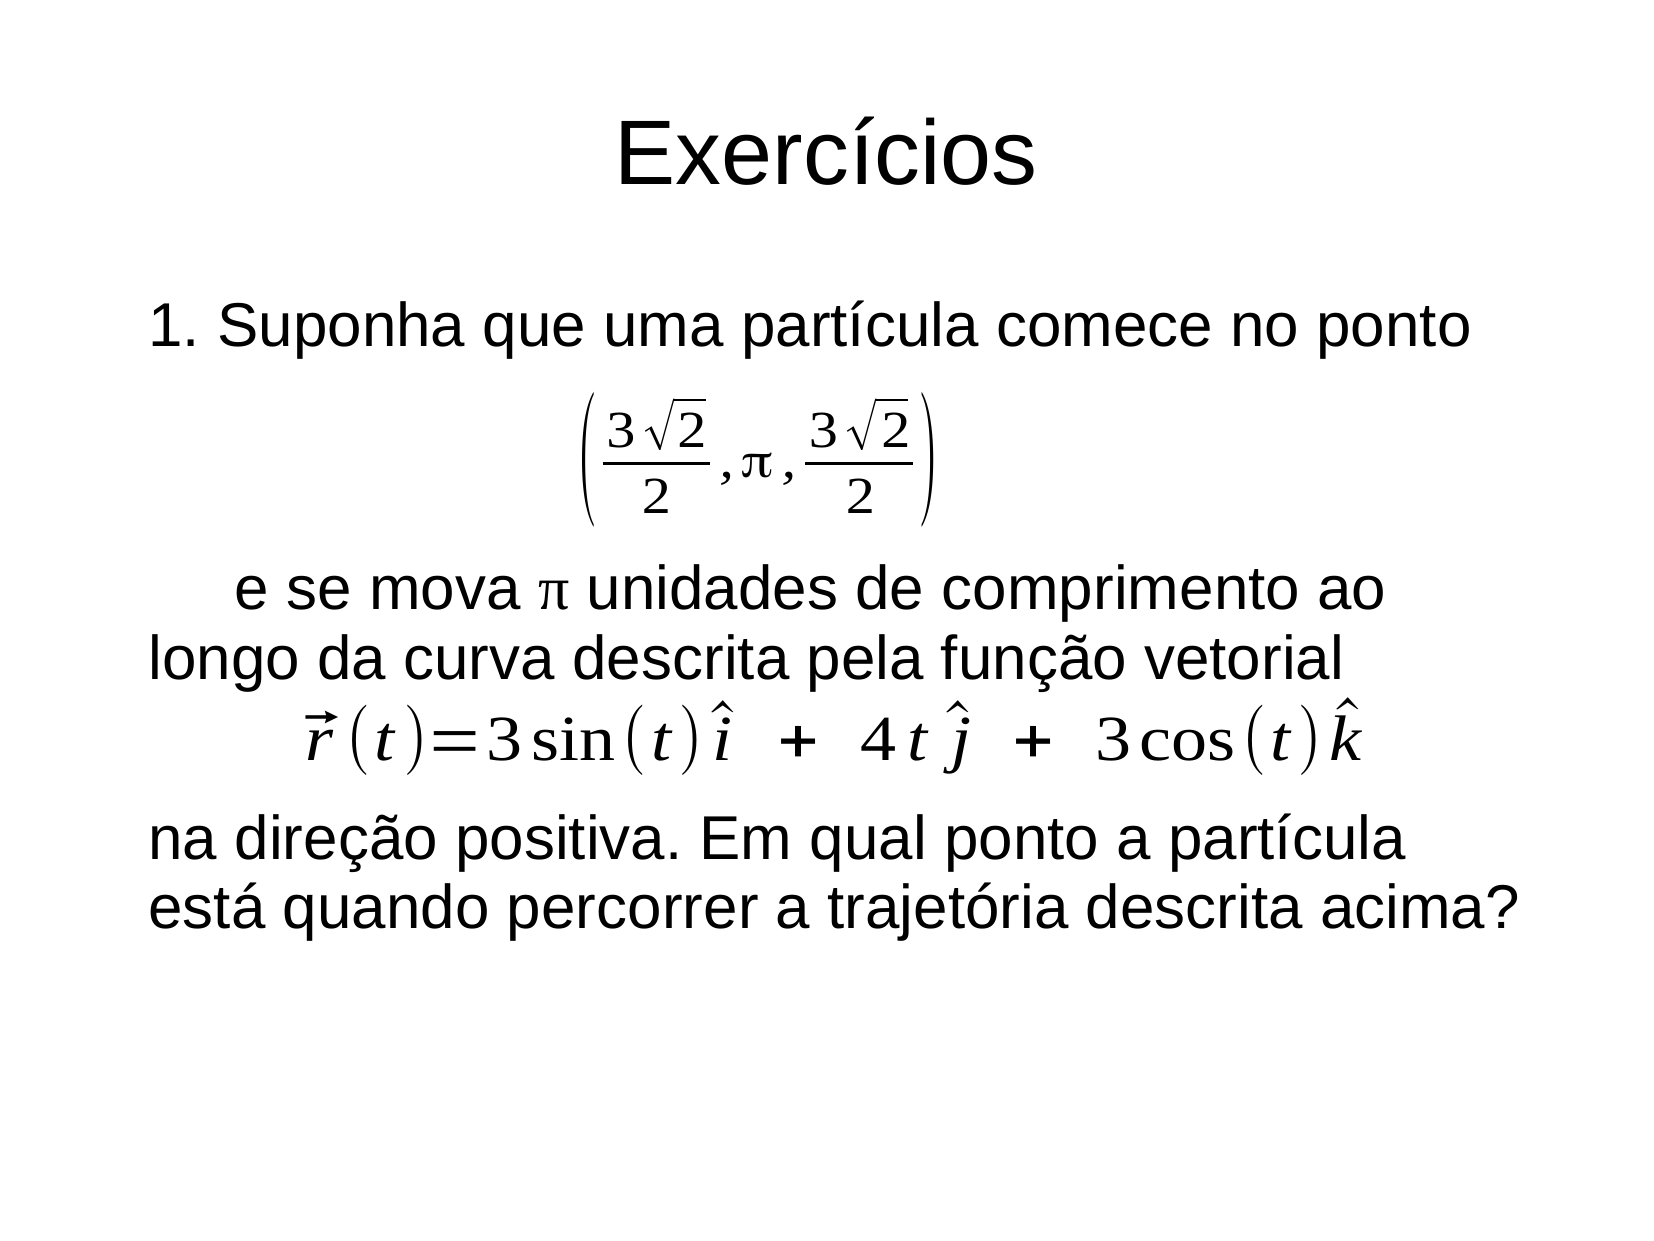

# Exercícios
1. Suponha que uma partícula comece no ponto
 e se mova π unidades de comprimento ao longo da curva descrita pela função vetorial
na direção positiva. Em qual ponto a partícula está quando percorrer a trajetória descrita acima?